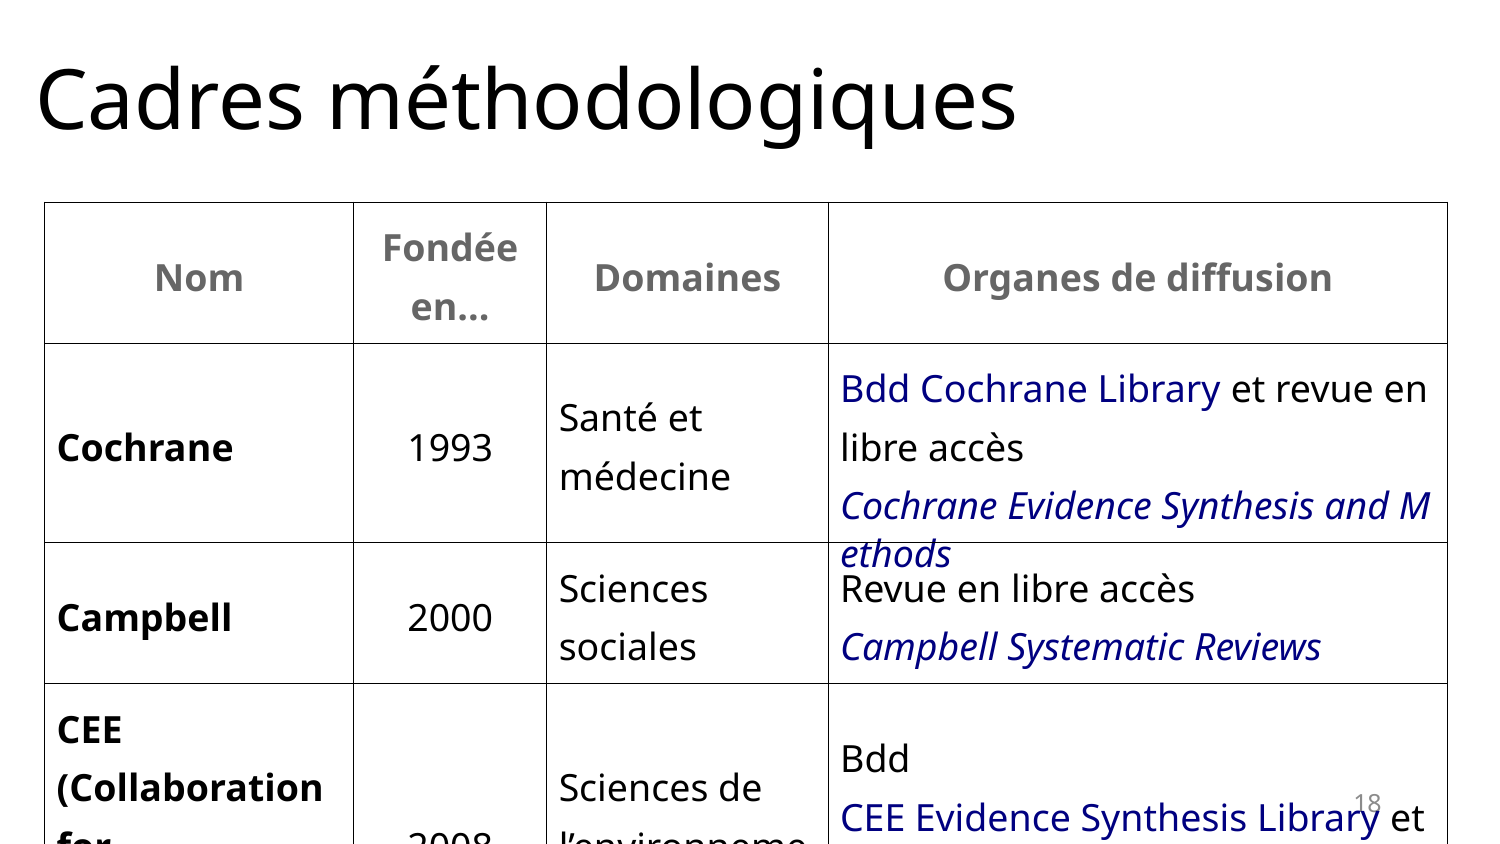

# Cadres méthodologiques
| Nom | Fondée en... | Domaines | Organes de diffusion |
| --- | --- | --- | --- |
| Cochrane | 1993 | Santé et médecine | Bdd Cochrane Library et revue en libre accès Cochrane Evidence Synthesis and Methods |
| Campbell | 2000 | Sciences sociales | Revue en libre accès Campbell Systematic Reviews |
| CEE (Collaboration for Environmental Evidence) | 2008 | Sciences de l’environnement | Bdd CEE Evidence Synthesis Library et revue en libre accès Environmental Evidence |
18